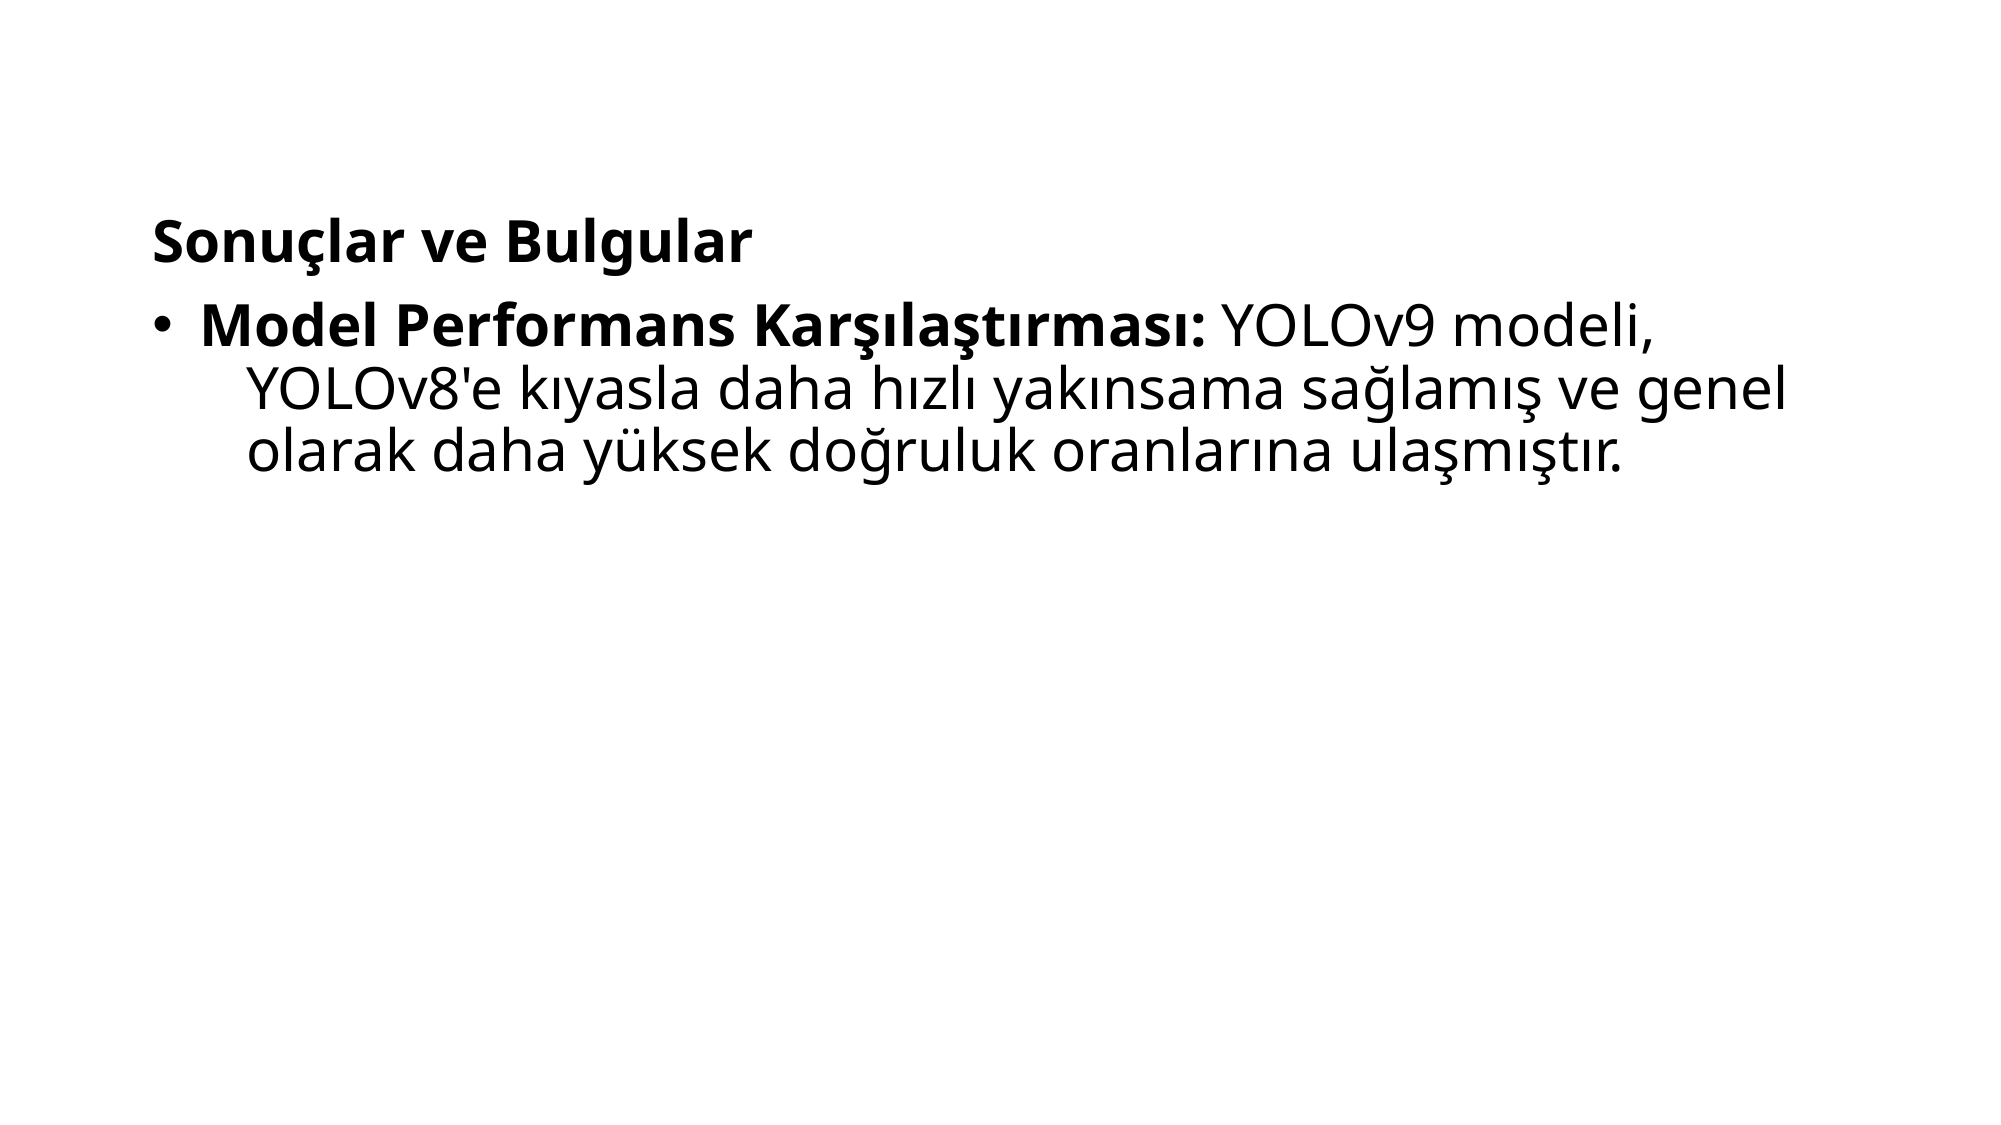

# Sonuçlar ve Bulgular
Model Performans Karşılaştırması: YOLOv9 modeli, YOLOv8'e kıyasla daha hızlı yakınsama sağlamış ve genel olarak daha yüksek doğruluk oranlarına ulaşmıştır.